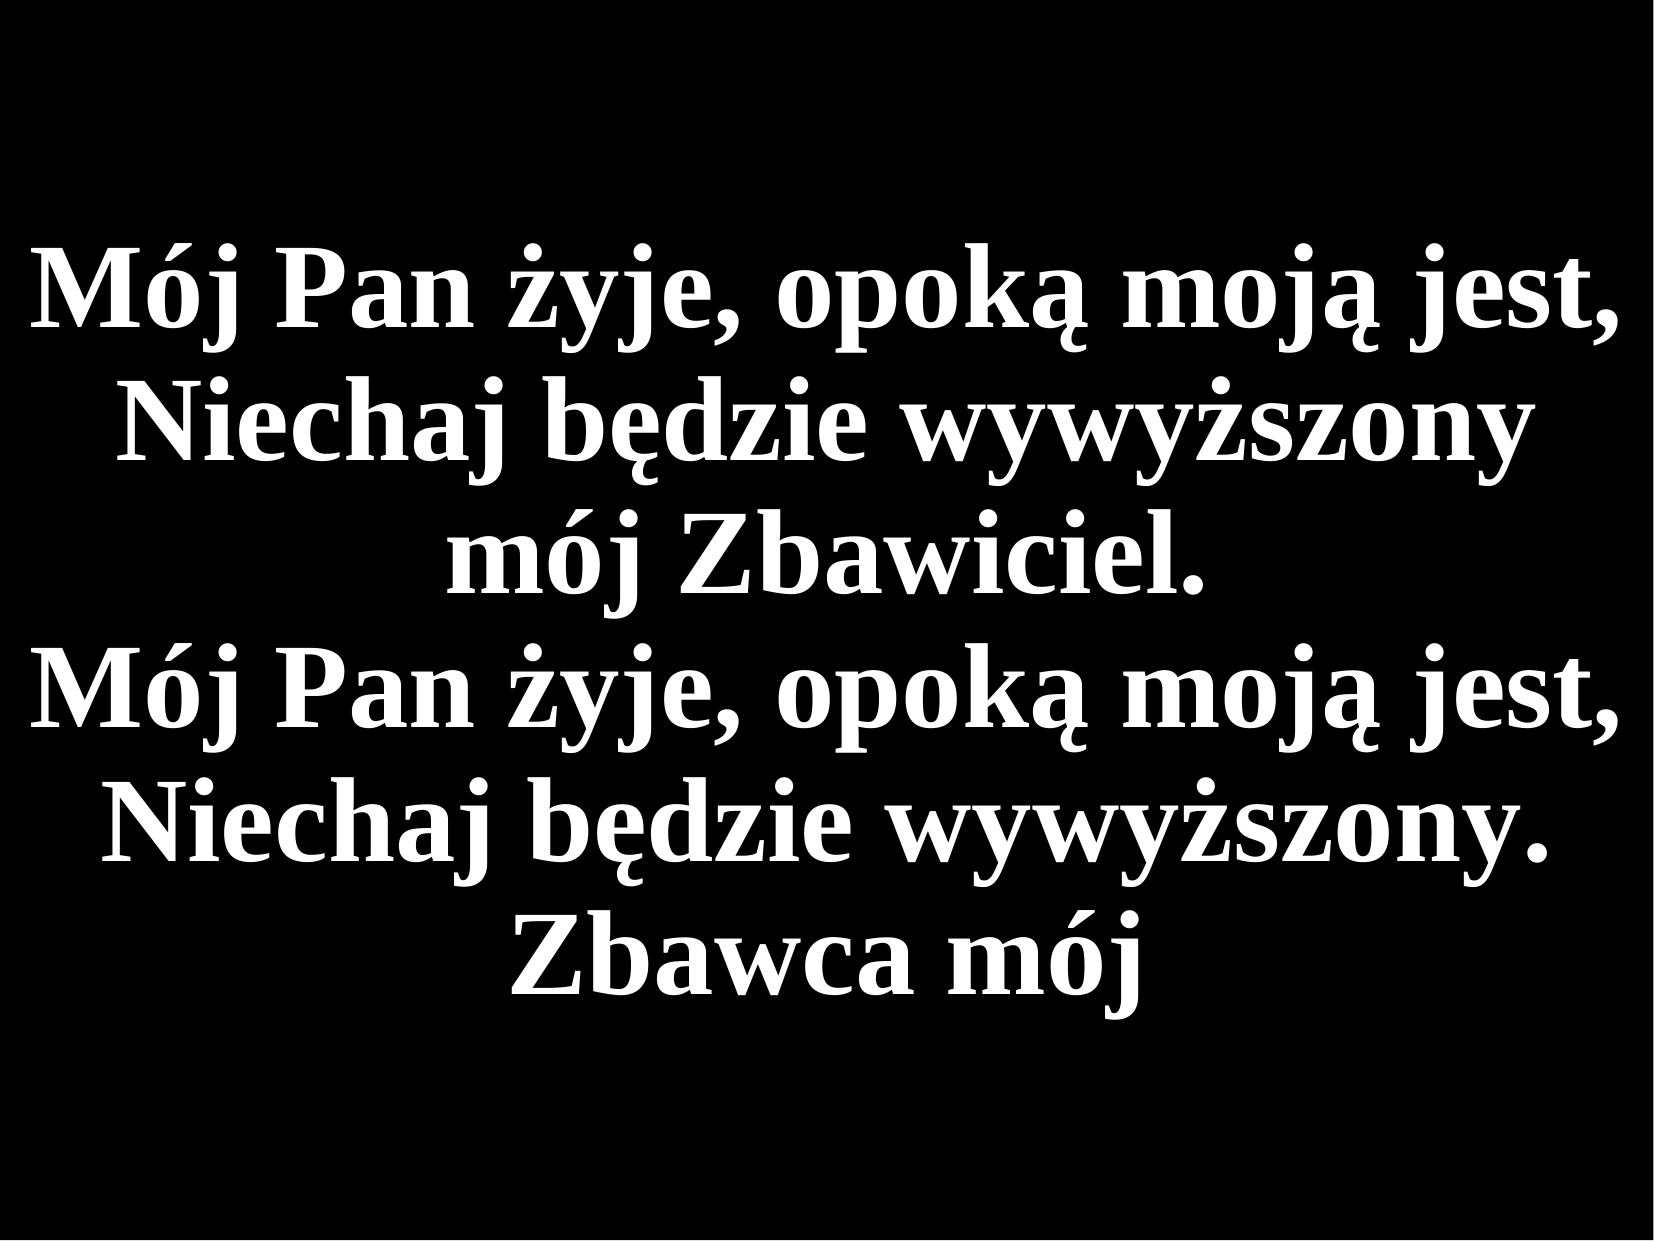

# Mój Pan żyje, opoką moją jest, Niechaj będzie wywyższony mój Zbawiciel. Mój Pan żyje, opoką moją jest, Niechaj będzie wywyższony. Zbawca mój